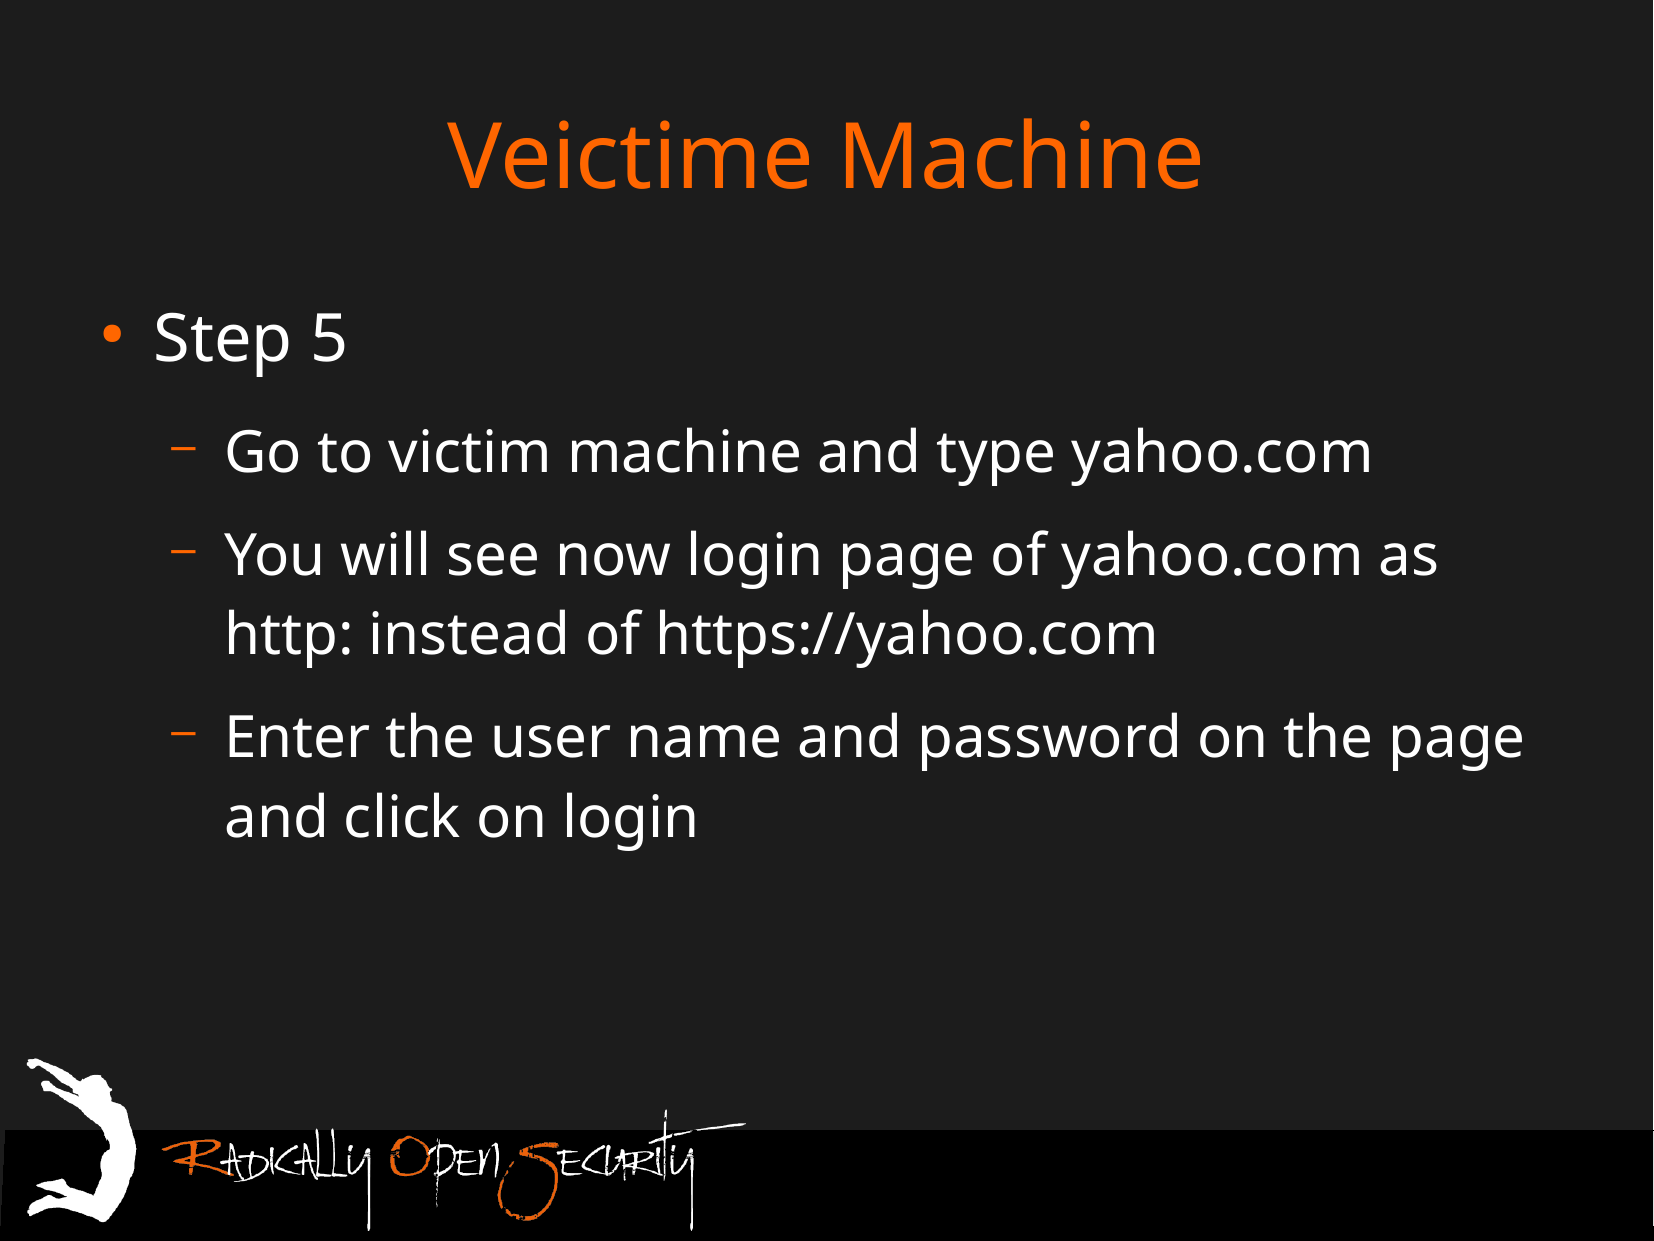

# Veictime Machine
Step 5
Go to victim machine and type yahoo.com
You will see now login page of yahoo.com as http: instead of https://yahoo.com
Enter the user name and password on the page and click on login